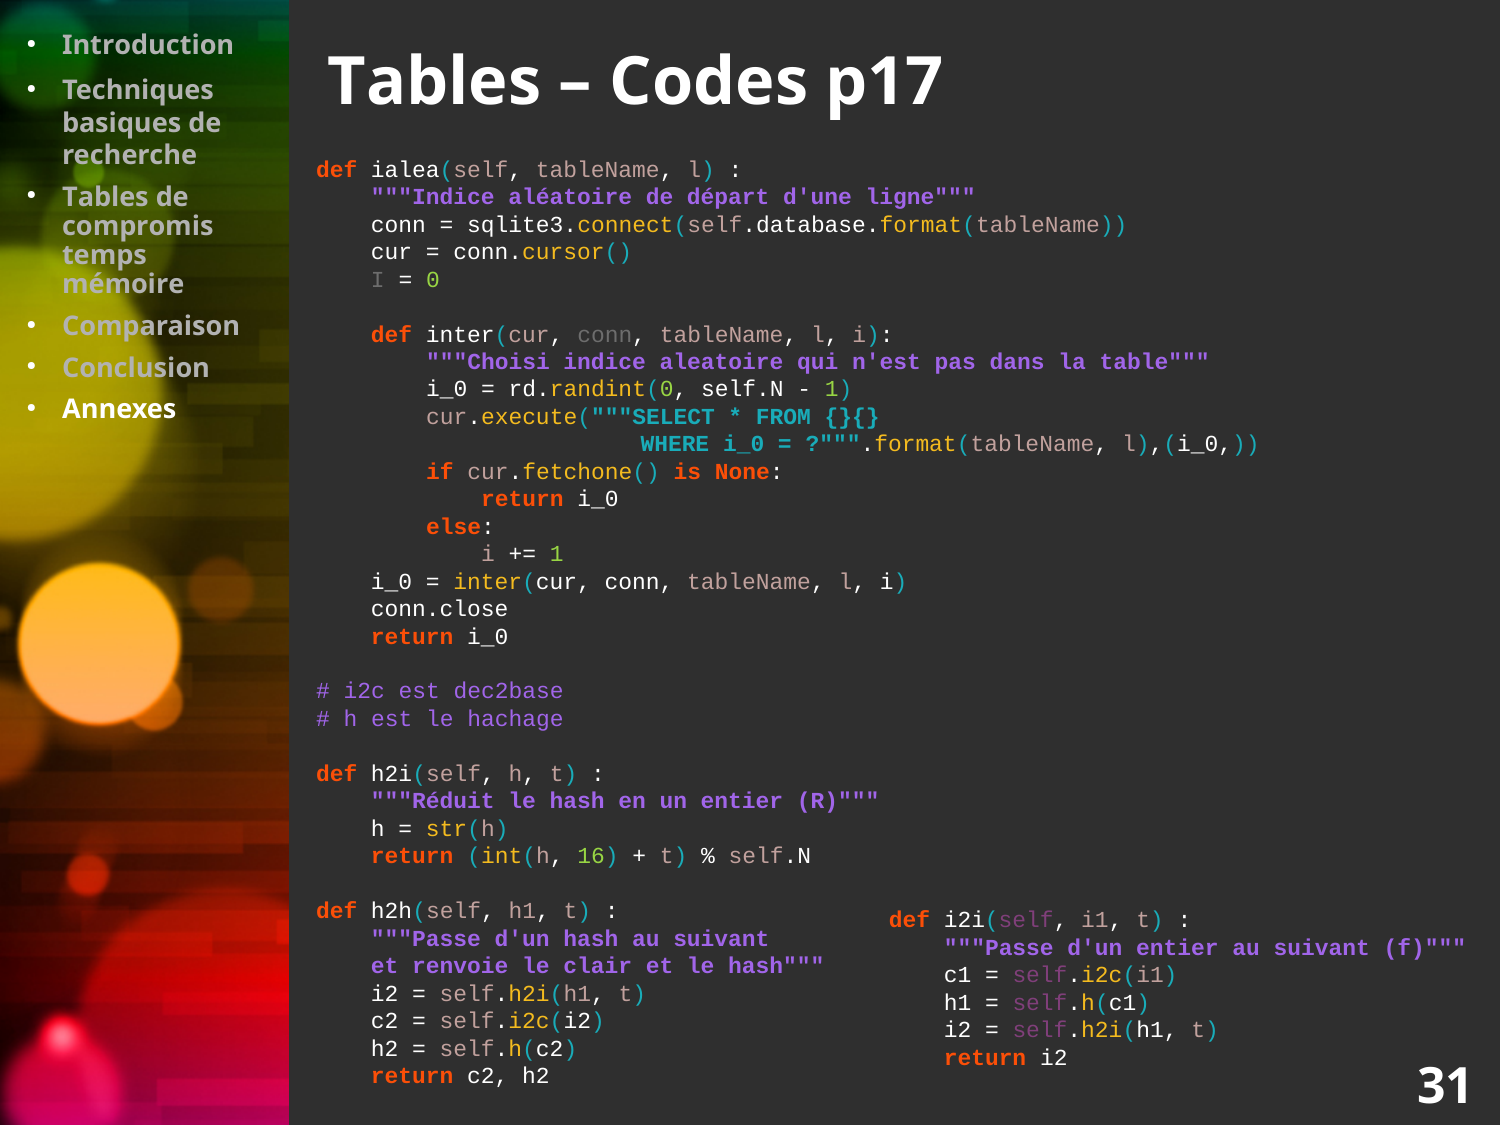

# Tables – Codes p17
Introduction
Techniques basiques de recherche
Tables de compromis temps mémoire
Comparaison
Conclusion
Annexes
def ialea(self, tableName, l) :
 """Indice aléatoire de départ d'une ligne"""
 conn = sqlite3.connect(self.database.format(tableName))
 cur = conn.cursor()
 I = 0
 def inter(cur, conn, tableName, l, i):
 """Choisi indice aleatoire qui n'est pas dans la table"""
 i_0 = rd.randint(0, self.N - 1)
 cur.execute("""SELECT * FROM {}{}
				 WHERE i_0 = ?""".format(tableName, l),(i_0,))
 if cur.fetchone() is None:
 return i_0
 else:
 i += 1
 i_0 = inter(cur, conn, tableName, l, i)
 conn.close
 return i_0
# i2c est dec2base
# h est le hachage
def h2i(self, h, t) :
 """Réduit le hash en un entier (R)"""
 h = str(h)
 return (int(h, 16) + t) % self.N
def h2h(self, h1, t) :
 """Passe d'un hash au suivant
 et renvoie le clair et le hash"""
 i2 = self.h2i(h1, t)
 c2 = self.i2c(i2)
 h2 = self.h(c2)
 return c2, h2
def i2i(self, i1, t) :
 """Passe d'un entier au suivant (f)"""
 c1 = self.i2c(i1)
 h1 = self.h(c1)
 i2 = self.h2i(h1, t)
 return i2